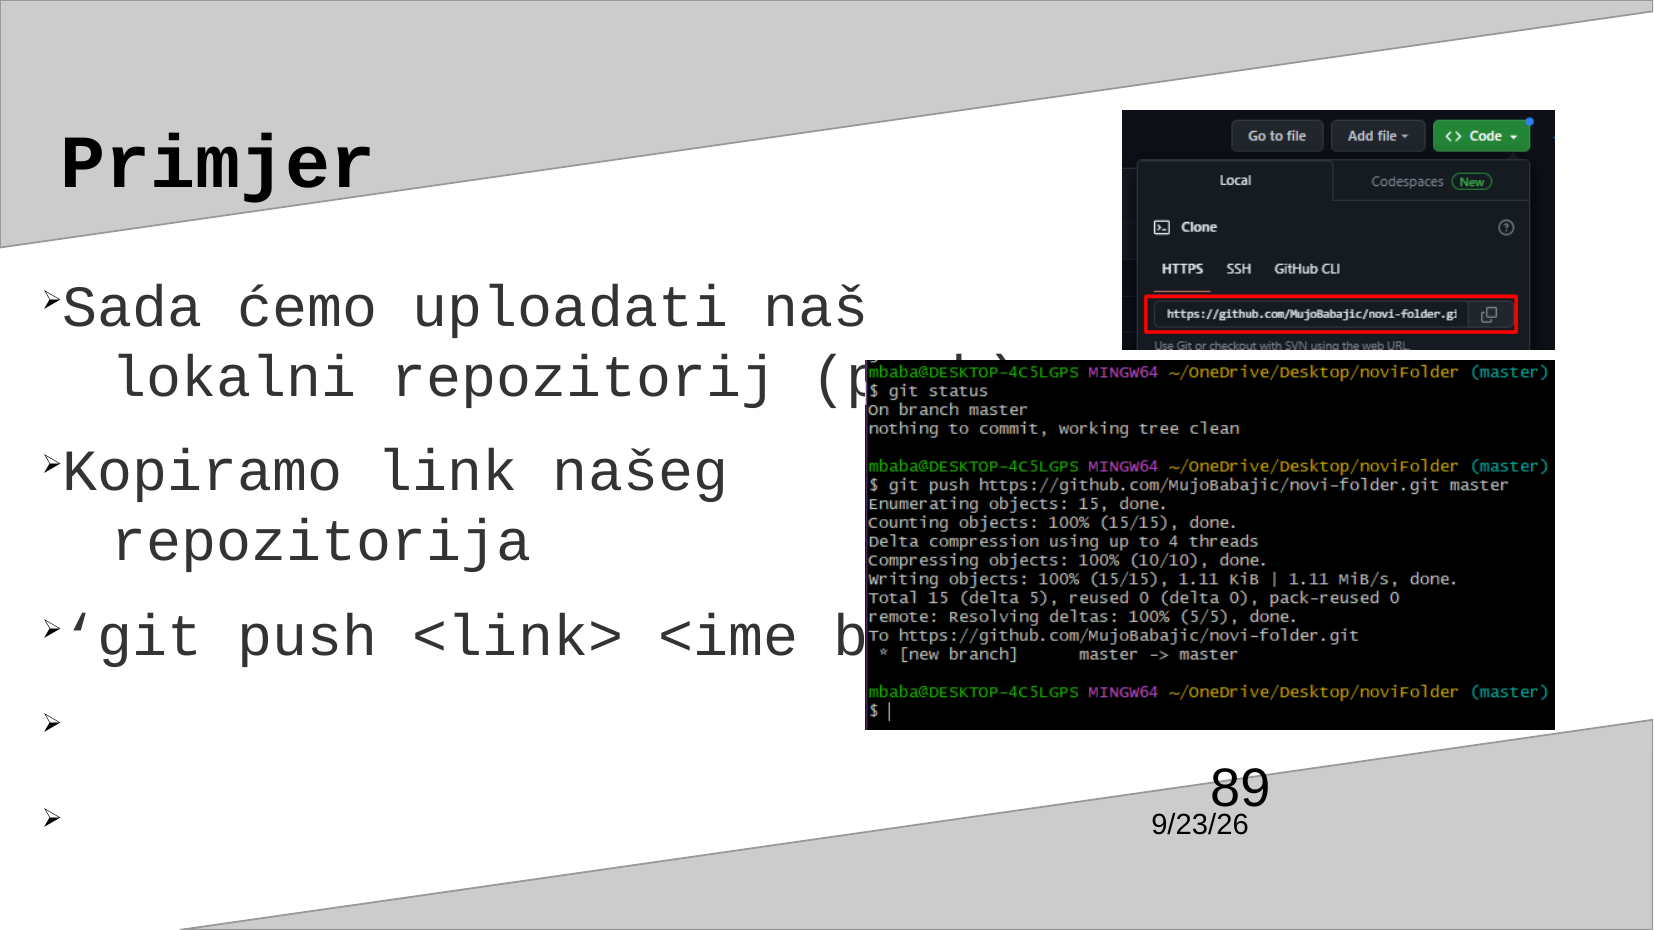

Primjer
# Sada ćemo uploadati naš lokalni repozitorij (push)
Kopiramo link našeg
 repozitorija
‘git push <link> <ime branch-a’